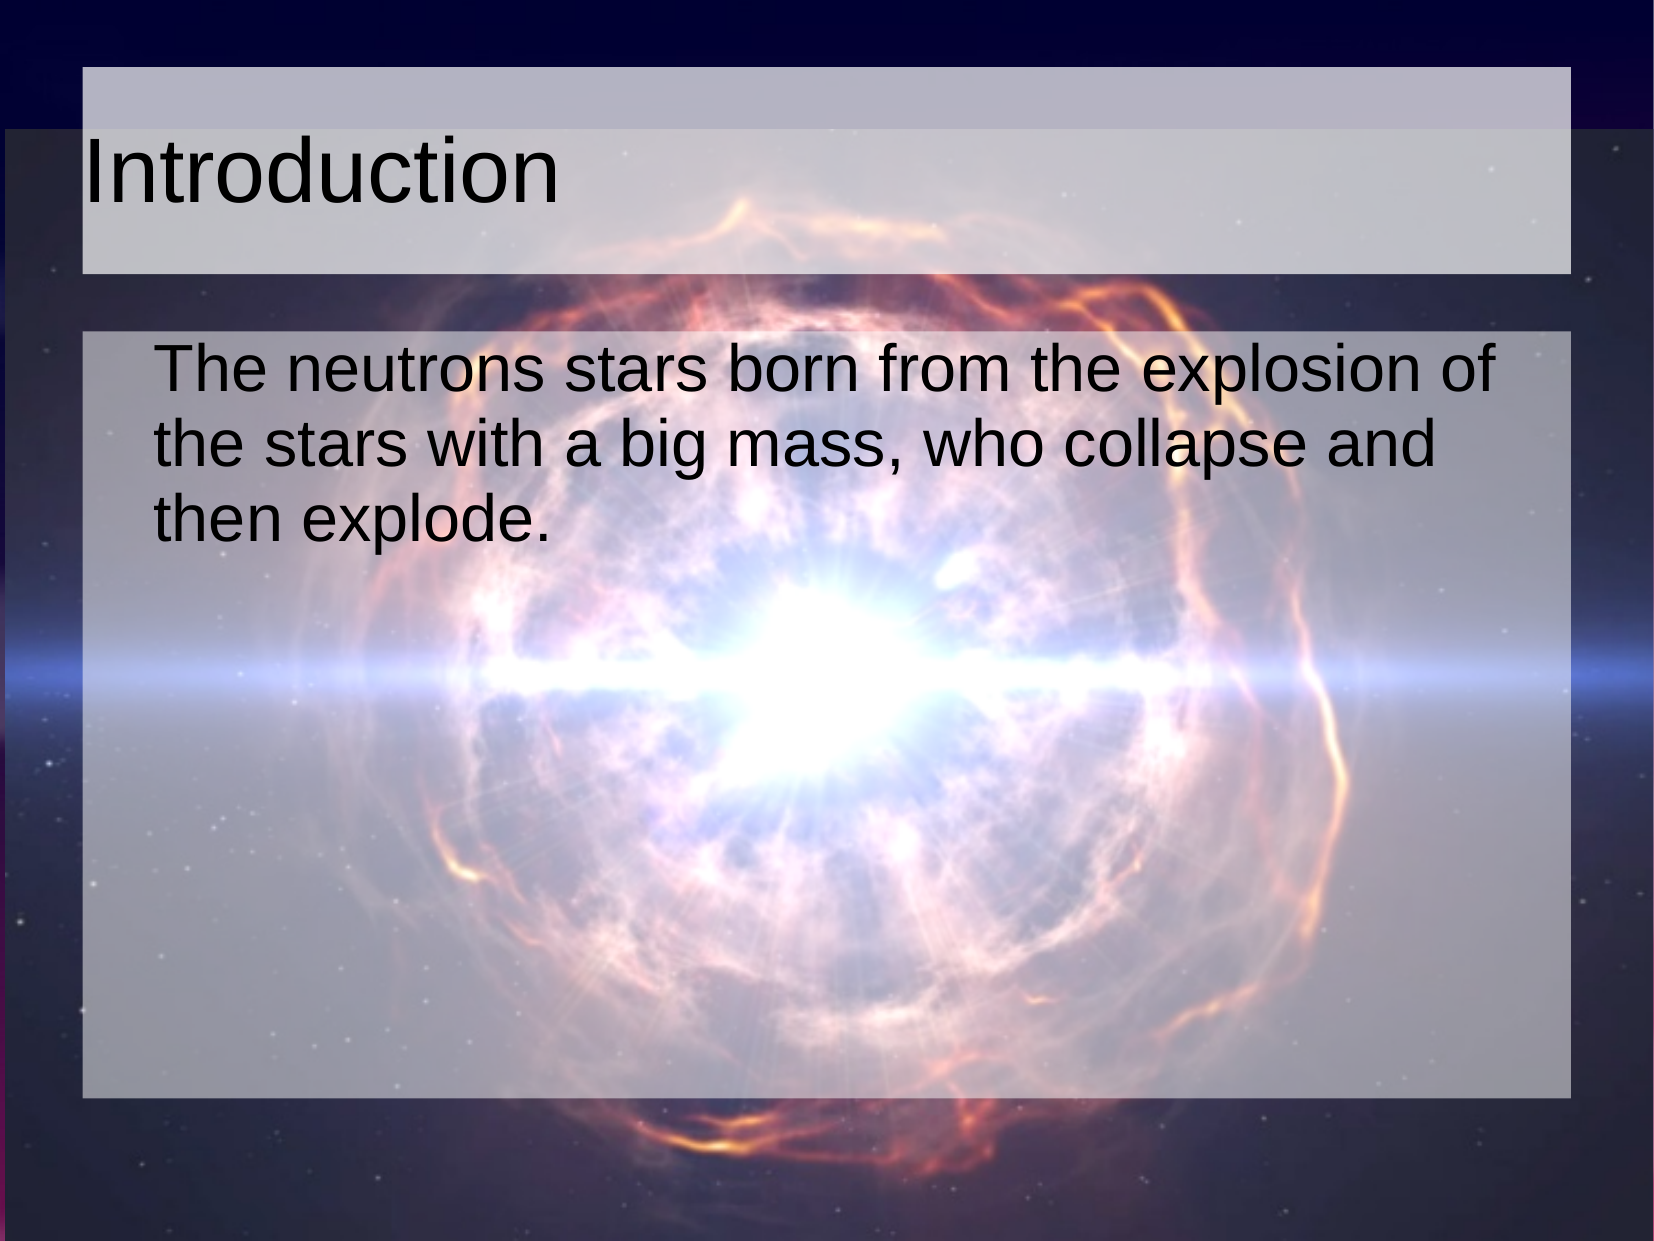

Introduction
# The neutrons stars born from the explosion of the stars with a big mass, who collapse and then explode.